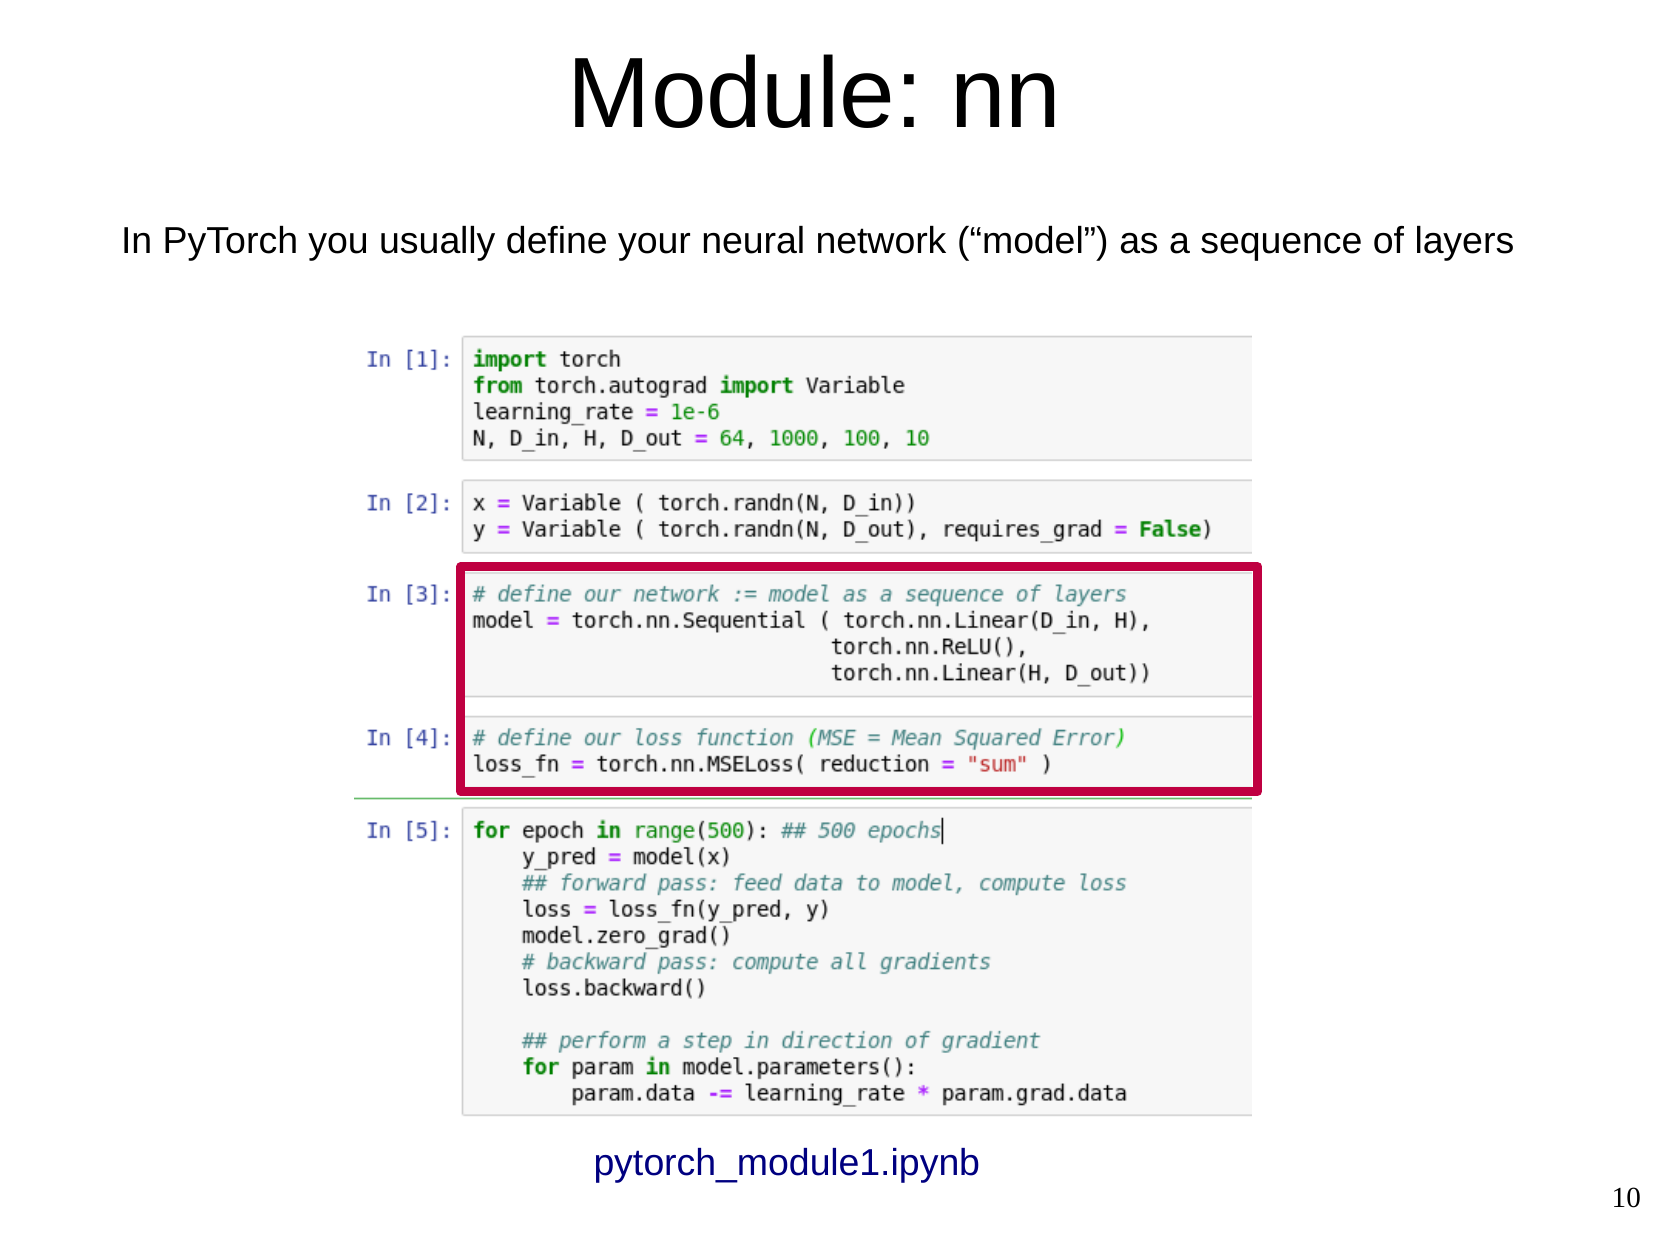

Module: nn
In PyTorch you usually define your neural network (“model”) as a sequence of layers
pytorch_module1.ipynb